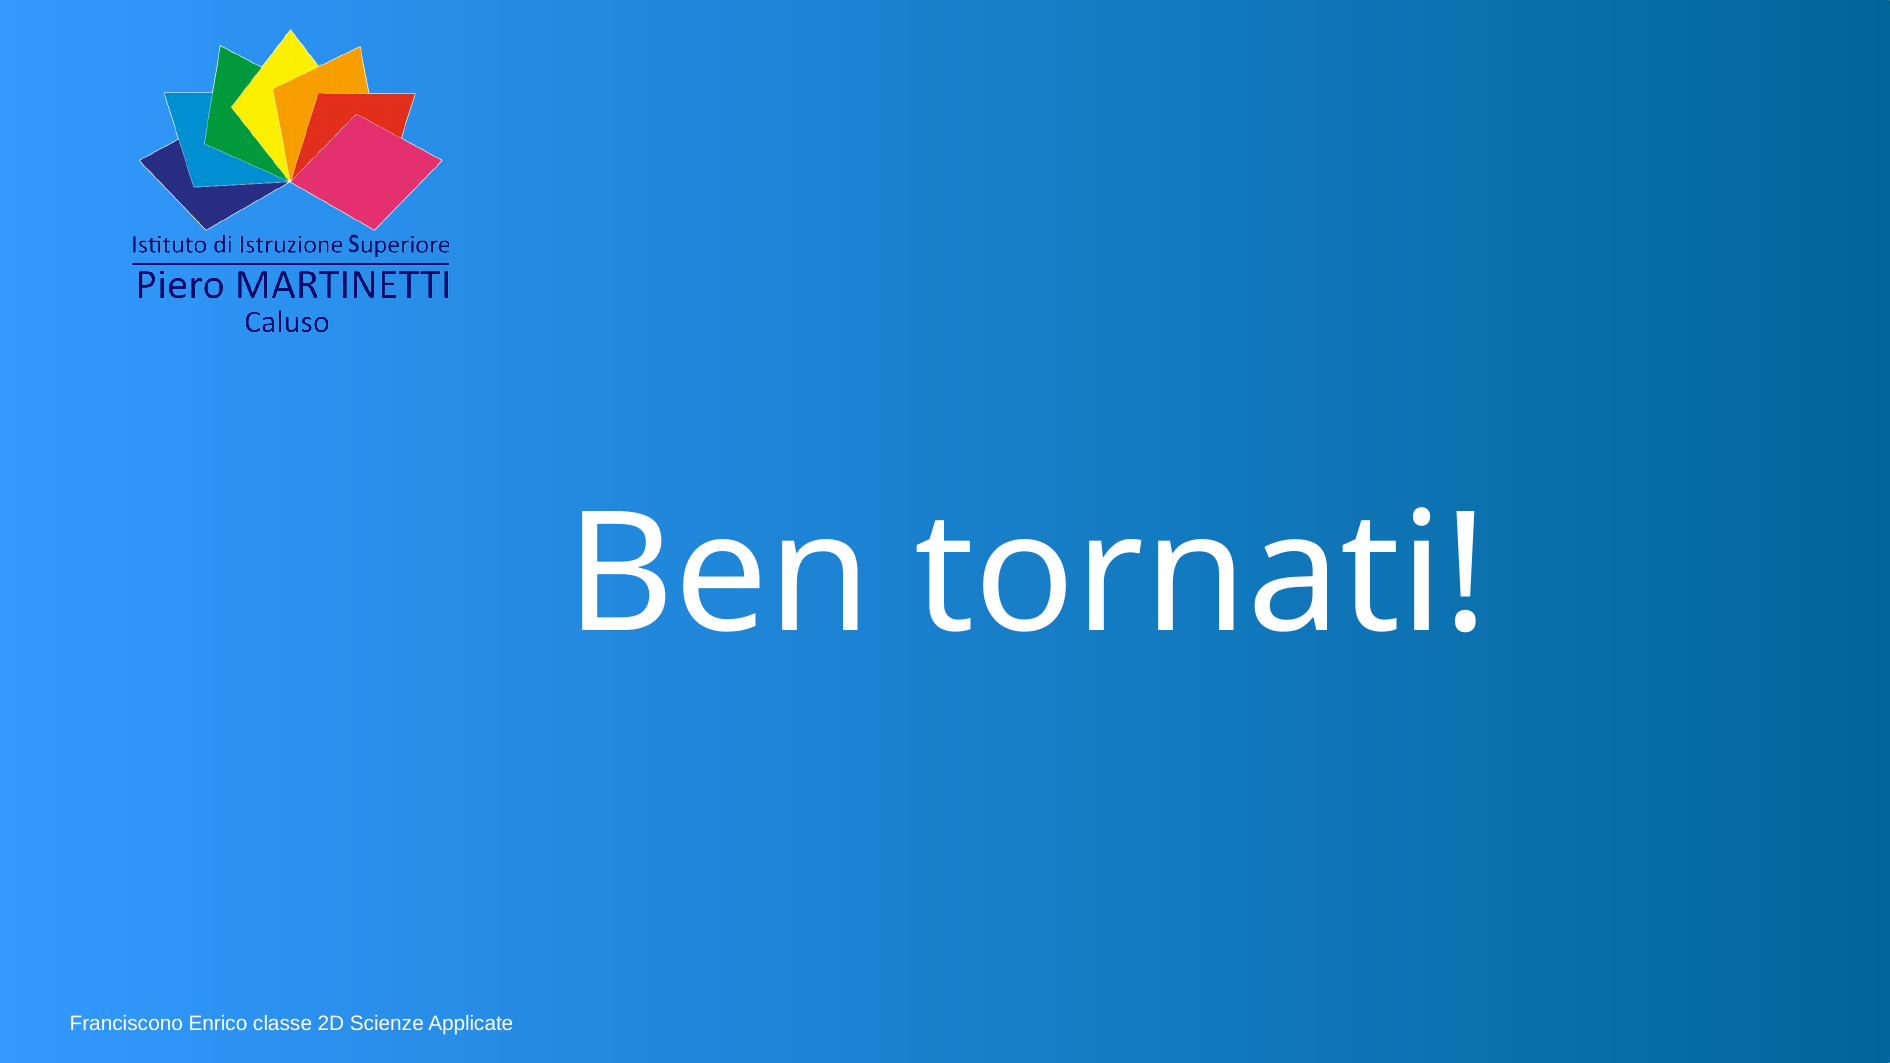

Ben tornati!
Franciscono Enrico classe 2D Scienze Applicate